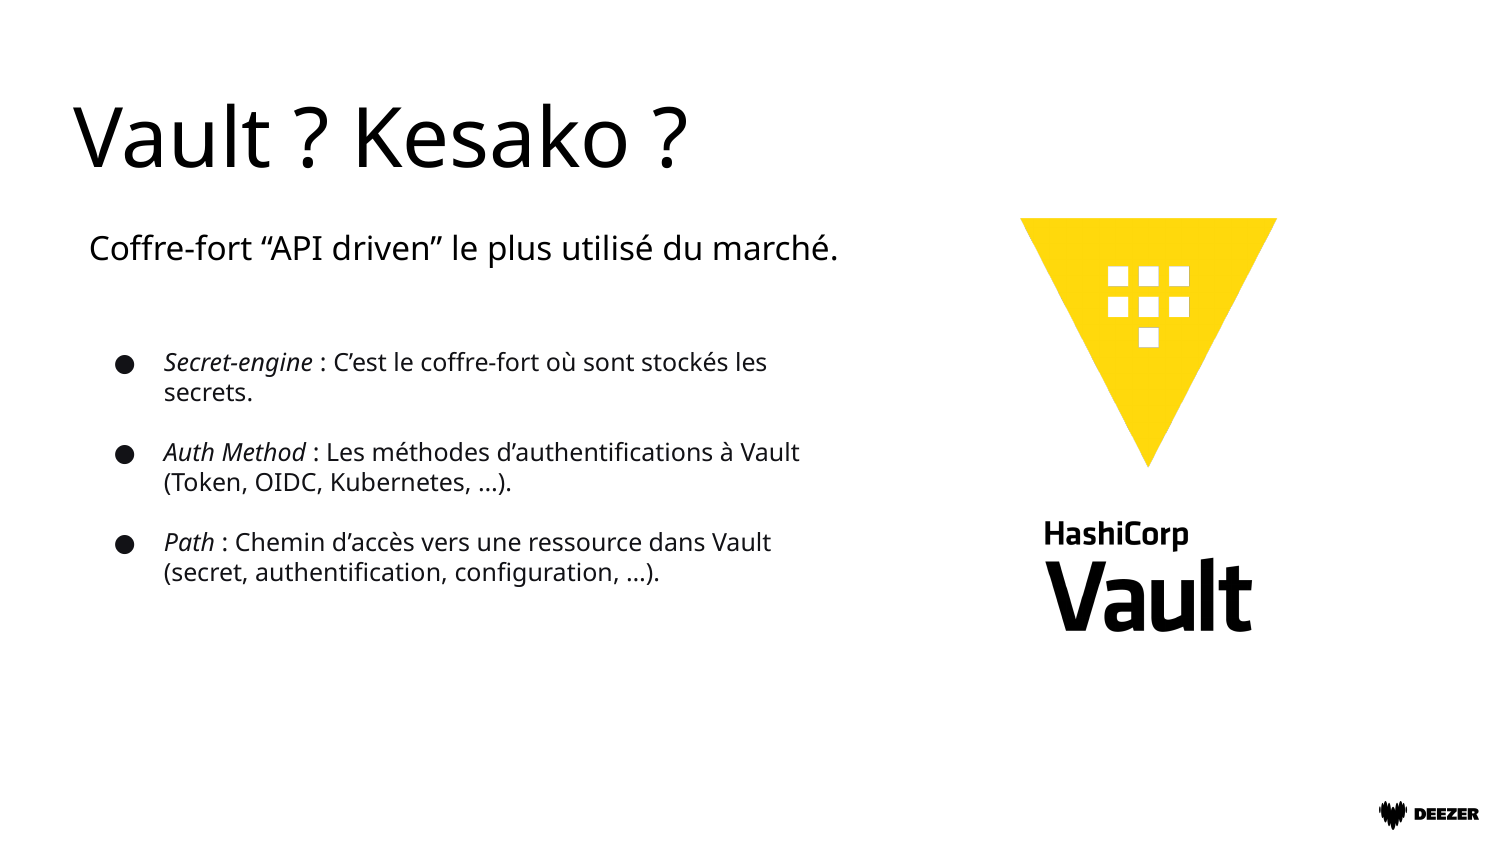

# Vault ? Kesako ?
Coffre-fort “API driven” le plus utilisé du marché.
Secret-engine : C’est le coffre-fort où sont stockés les secrets.
Auth Method : Les méthodes d’authentifications à Vault (Token, OIDC, Kubernetes, …).
Path : Chemin d’accès vers une ressource dans Vault (secret, authentification, configuration, …).